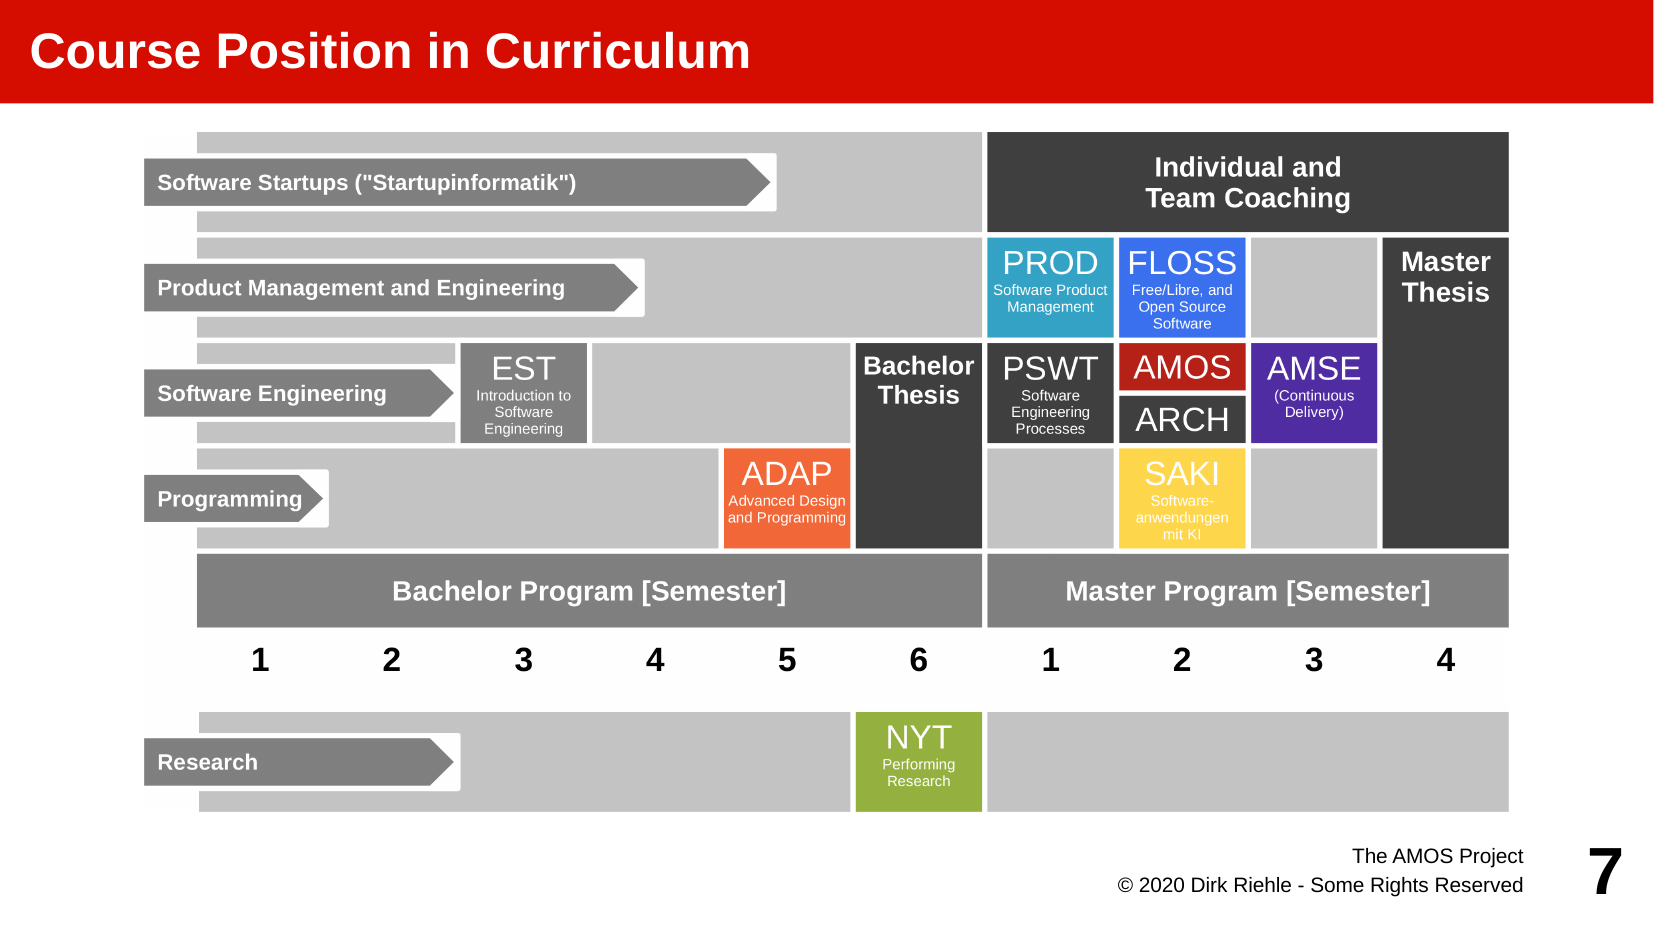

# Course Position in Curriculum
The AMOS Project
7
© 2020 Dirk Riehle - Some Rights Reserved